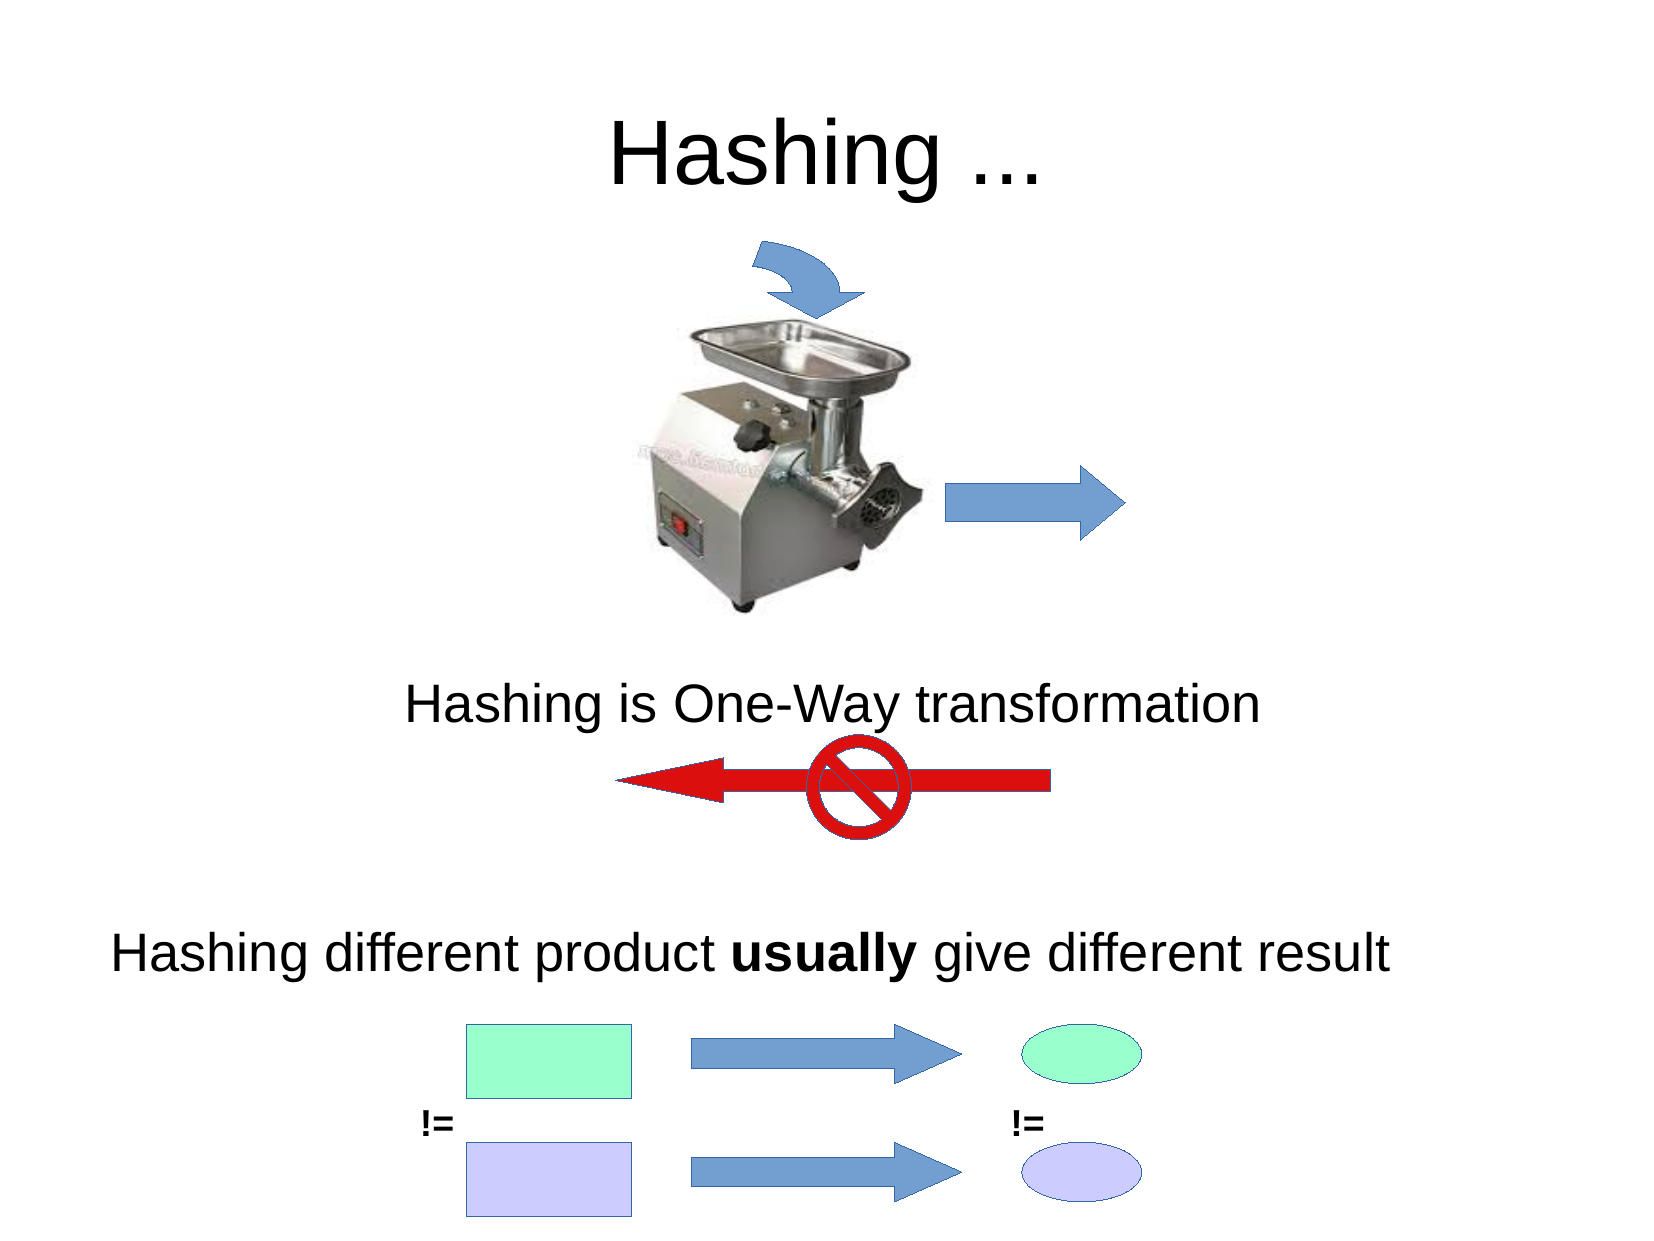

# Hashing ...
Hashing is One-Way transformation
Hashing different product usually give different result
!=
!=